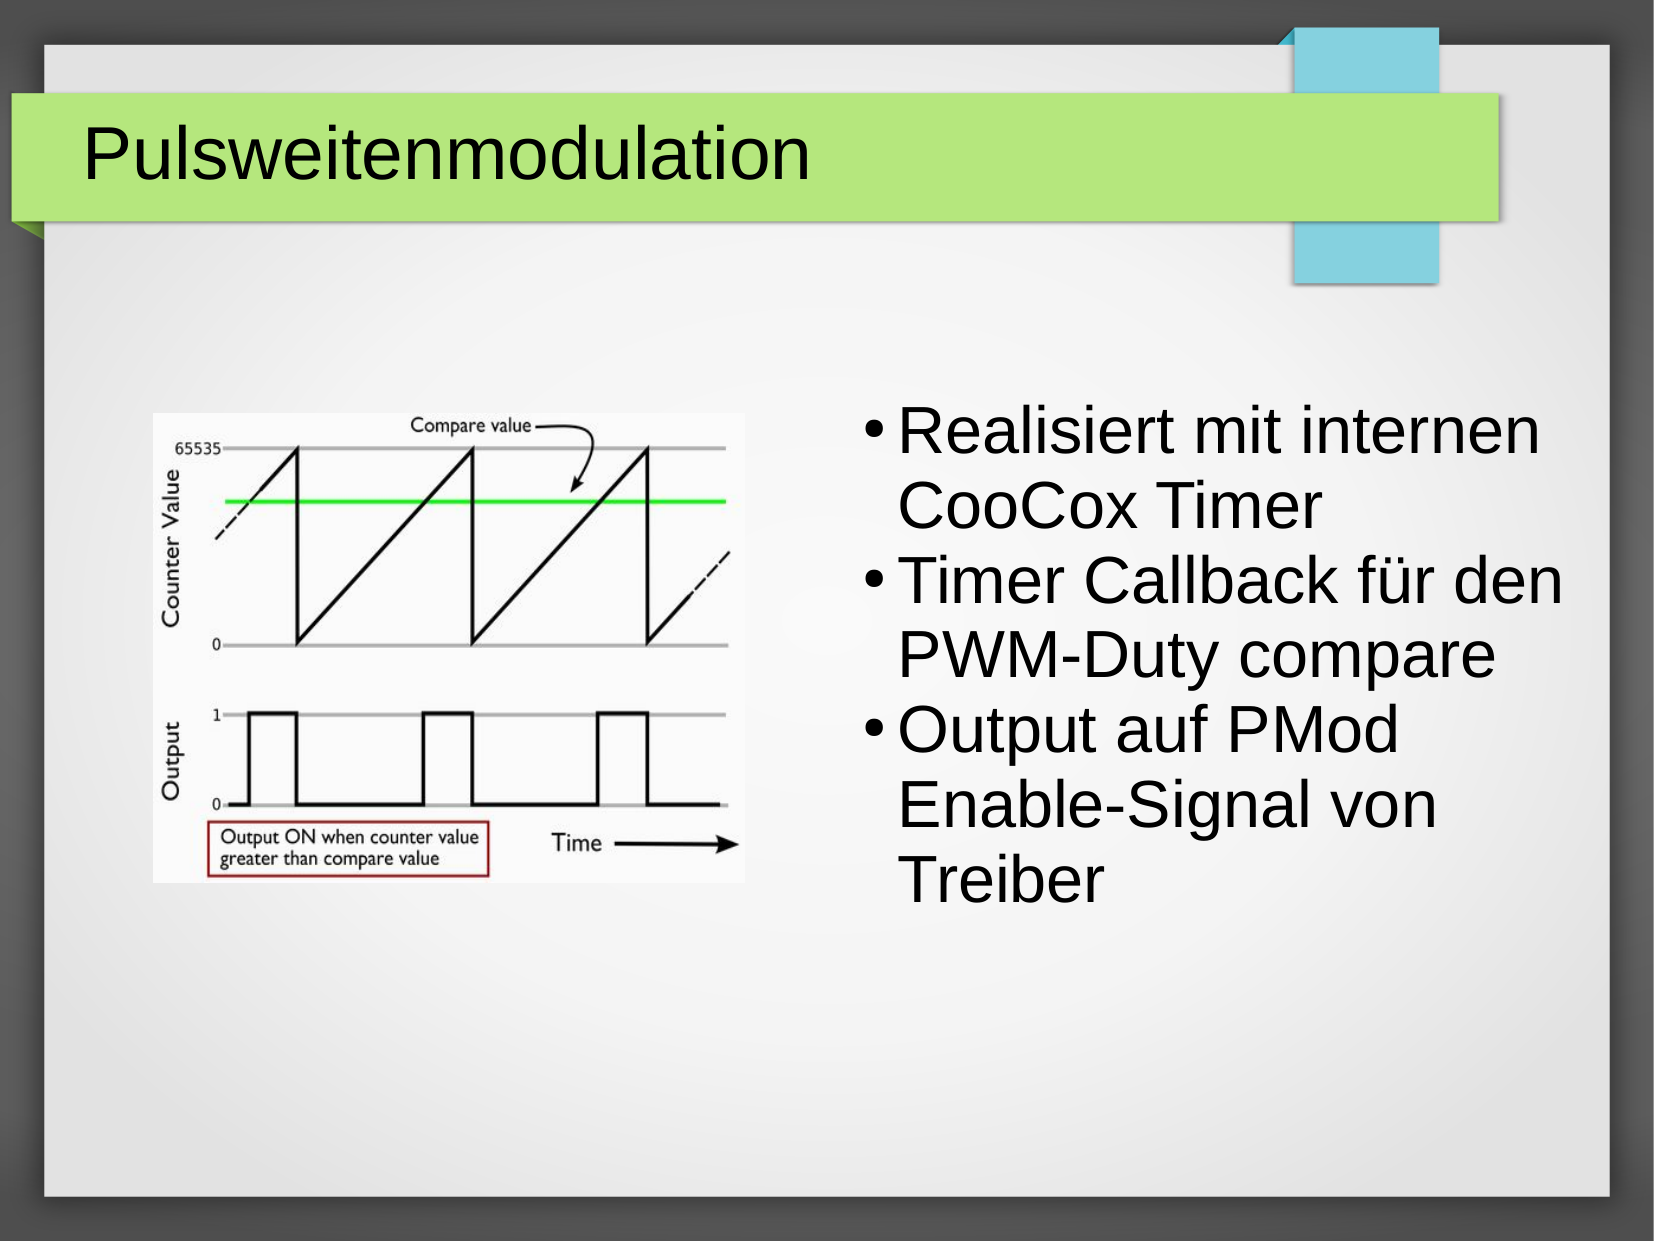

# Pulsweitenmodulation
Realisiert mit internen CooCox Timer
Timer Callback für den PWM-Duty compare
Output auf PMod Enable-Signal von Treiber